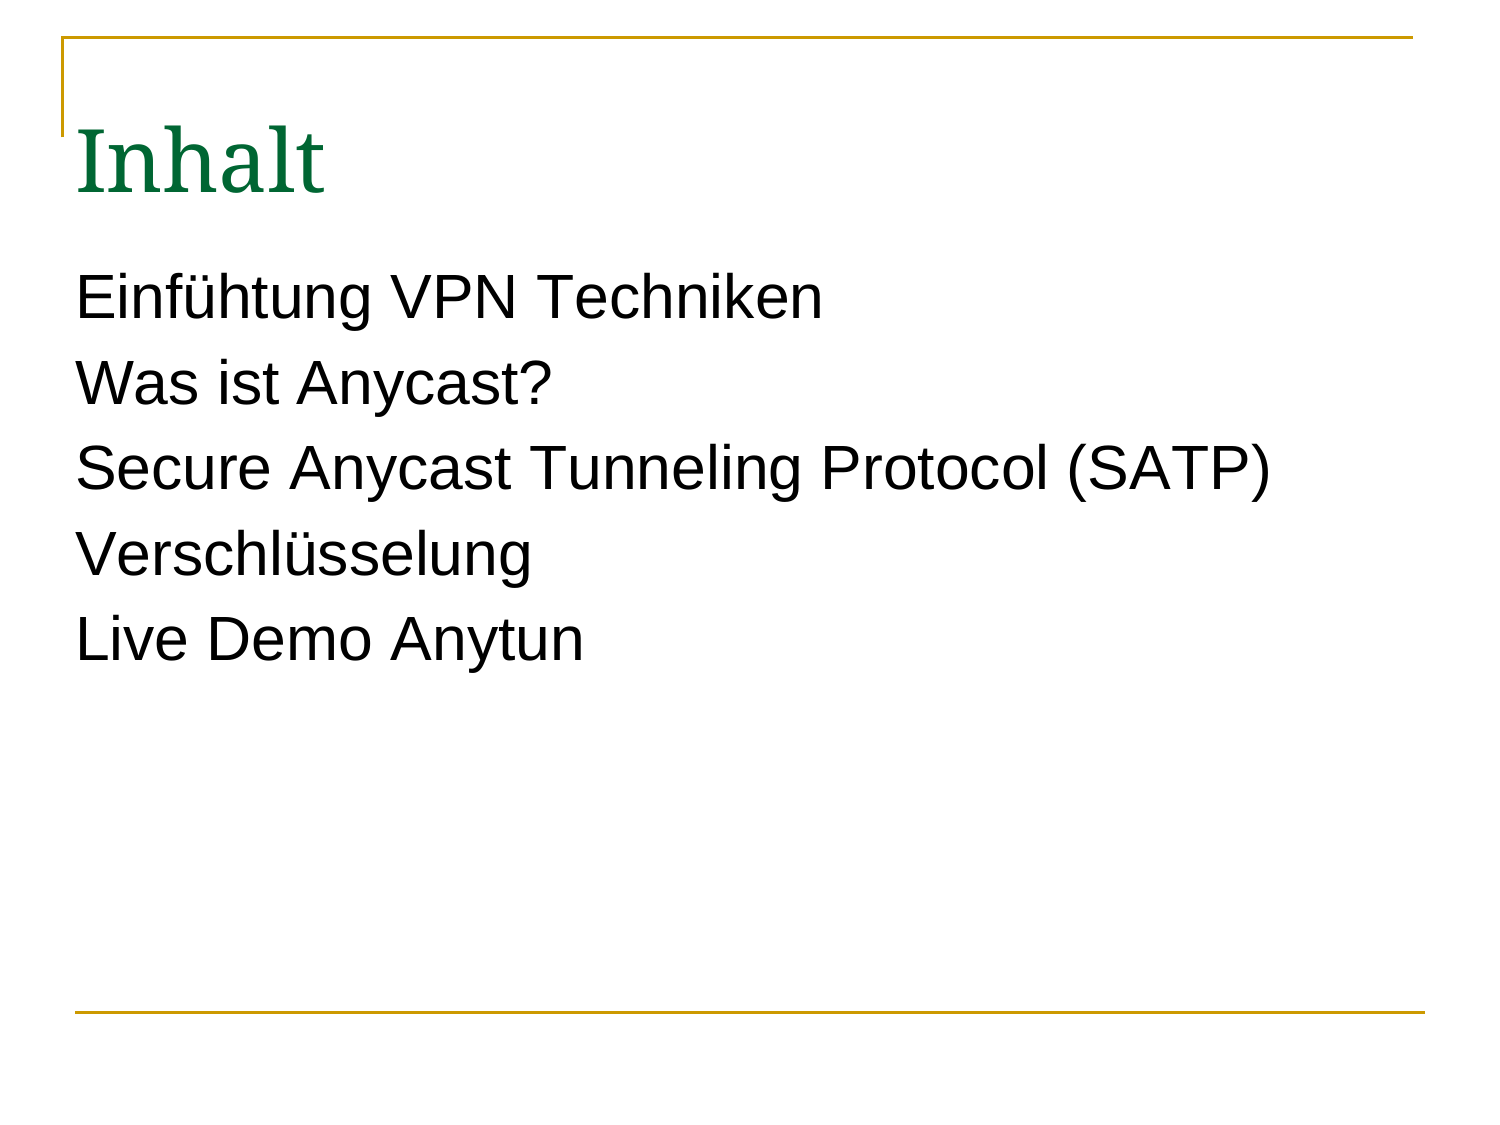

# Inhalt
Einfühtung VPN Techniken
Was ist Anycast?
Secure Anycast Tunneling Protocol (SATP)
Verschlüsselung
Live Demo Anytun